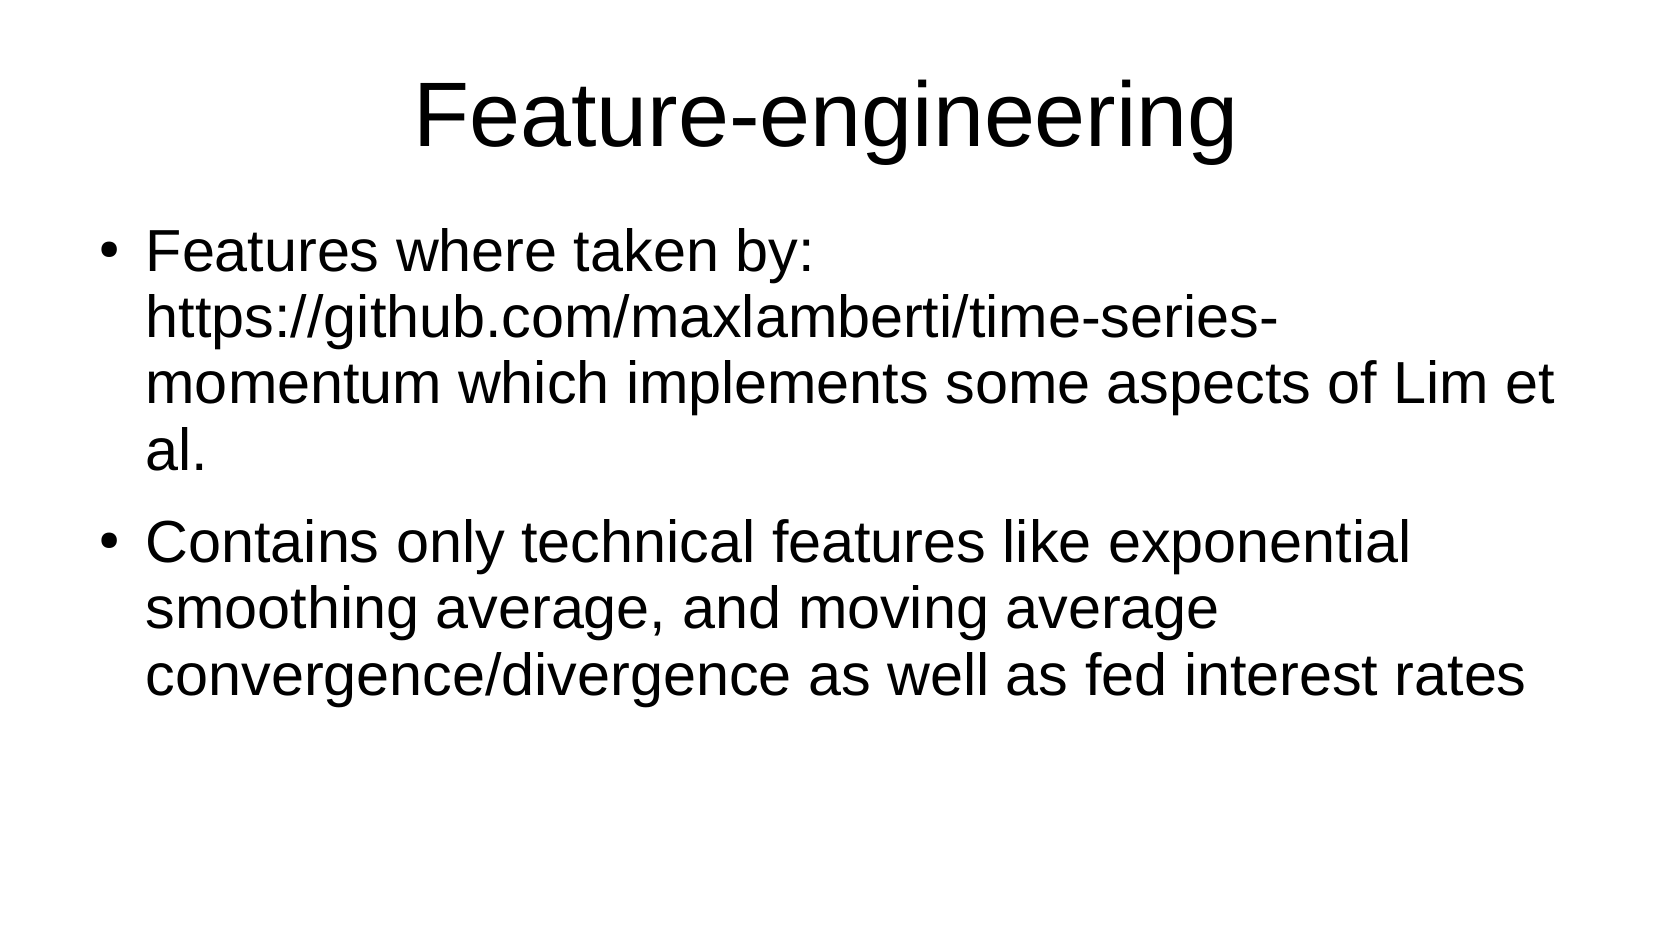

# Feature-engineering
Features where taken by: https://github.com/maxlamberti/time-series-momentum which implements some aspects of Lim et al.
Contains only technical features like exponential smoothing average, and moving average convergence/divergence as well as fed interest rates